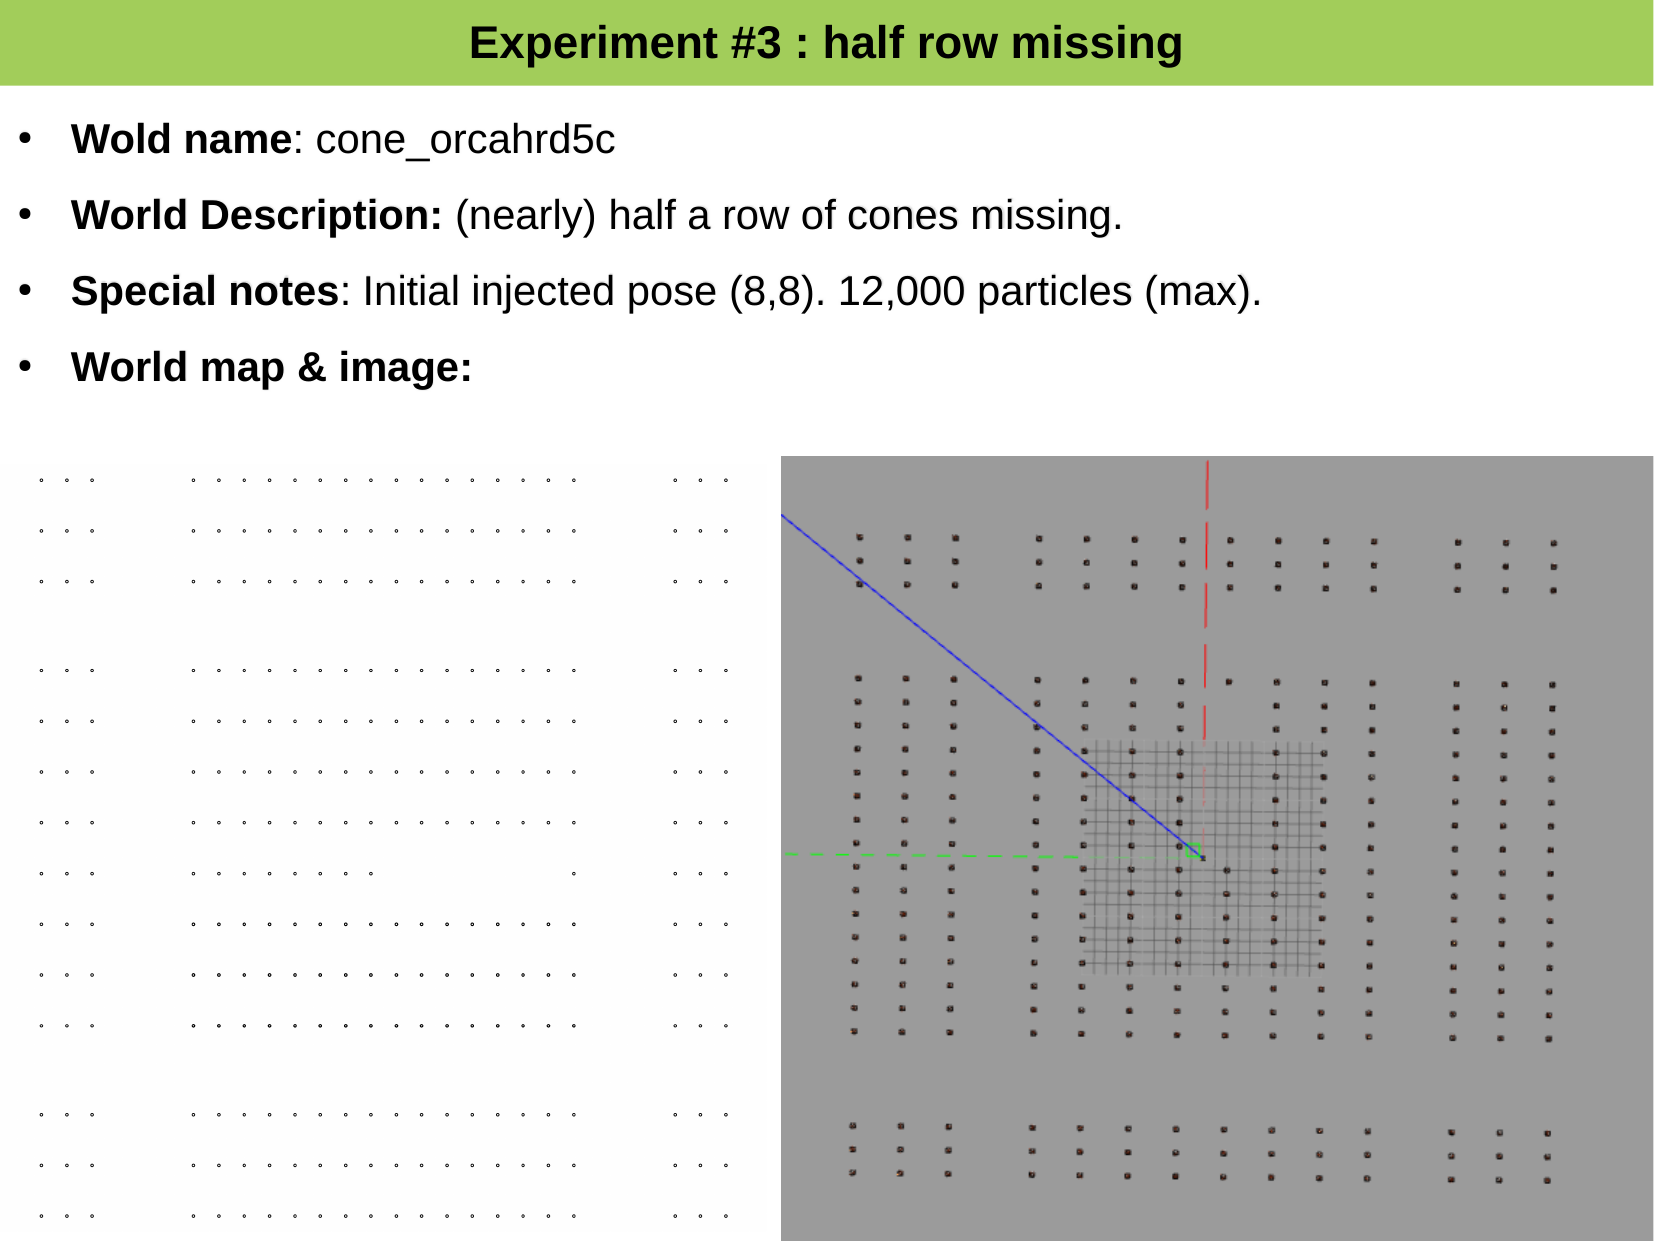

# Experiment #3 : half row missing
Wold name: cone_orcahrd5c
World Description: (nearly) half a row of cones missing.
Special notes: Initial injected pose (8,8). 12,000 particles (max).
World map & image: